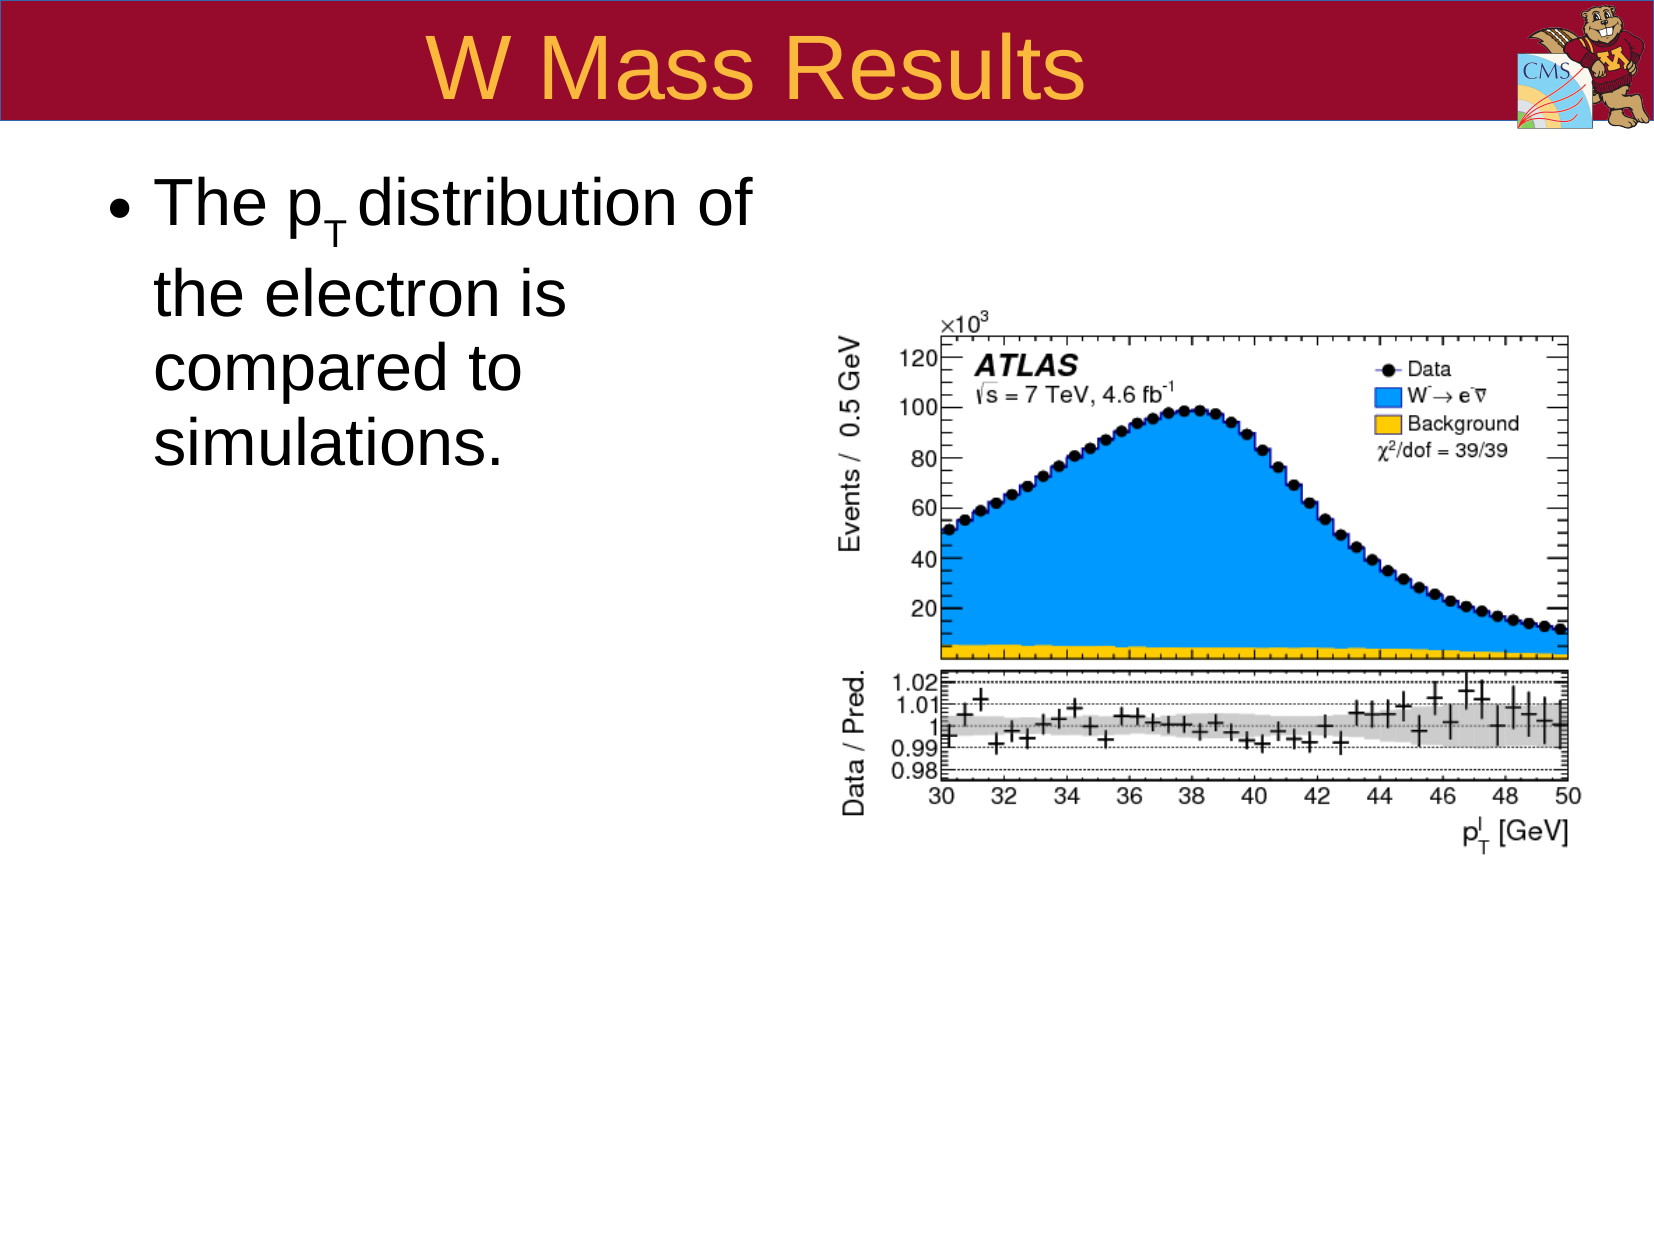

# W Mass Results
The pT distribution of the electron is compared to simulations.